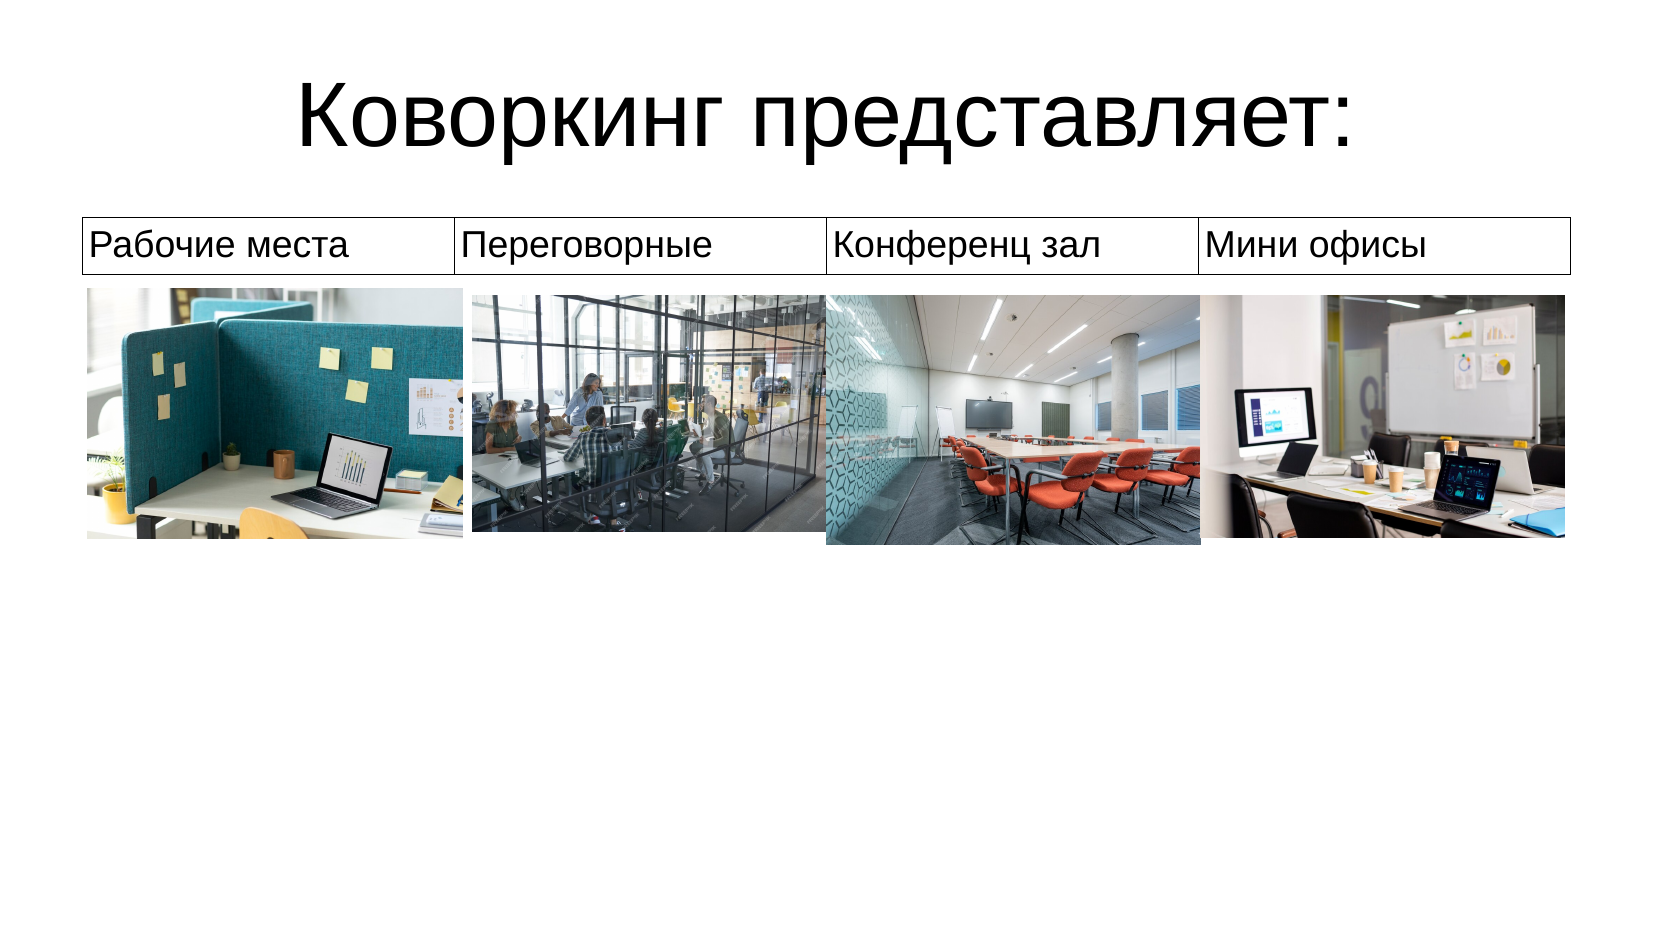

# Коворкинг представляет:
| Рабочие места | Переговорные | Конференц зал | Мини офисы |
| --- | --- | --- | --- |